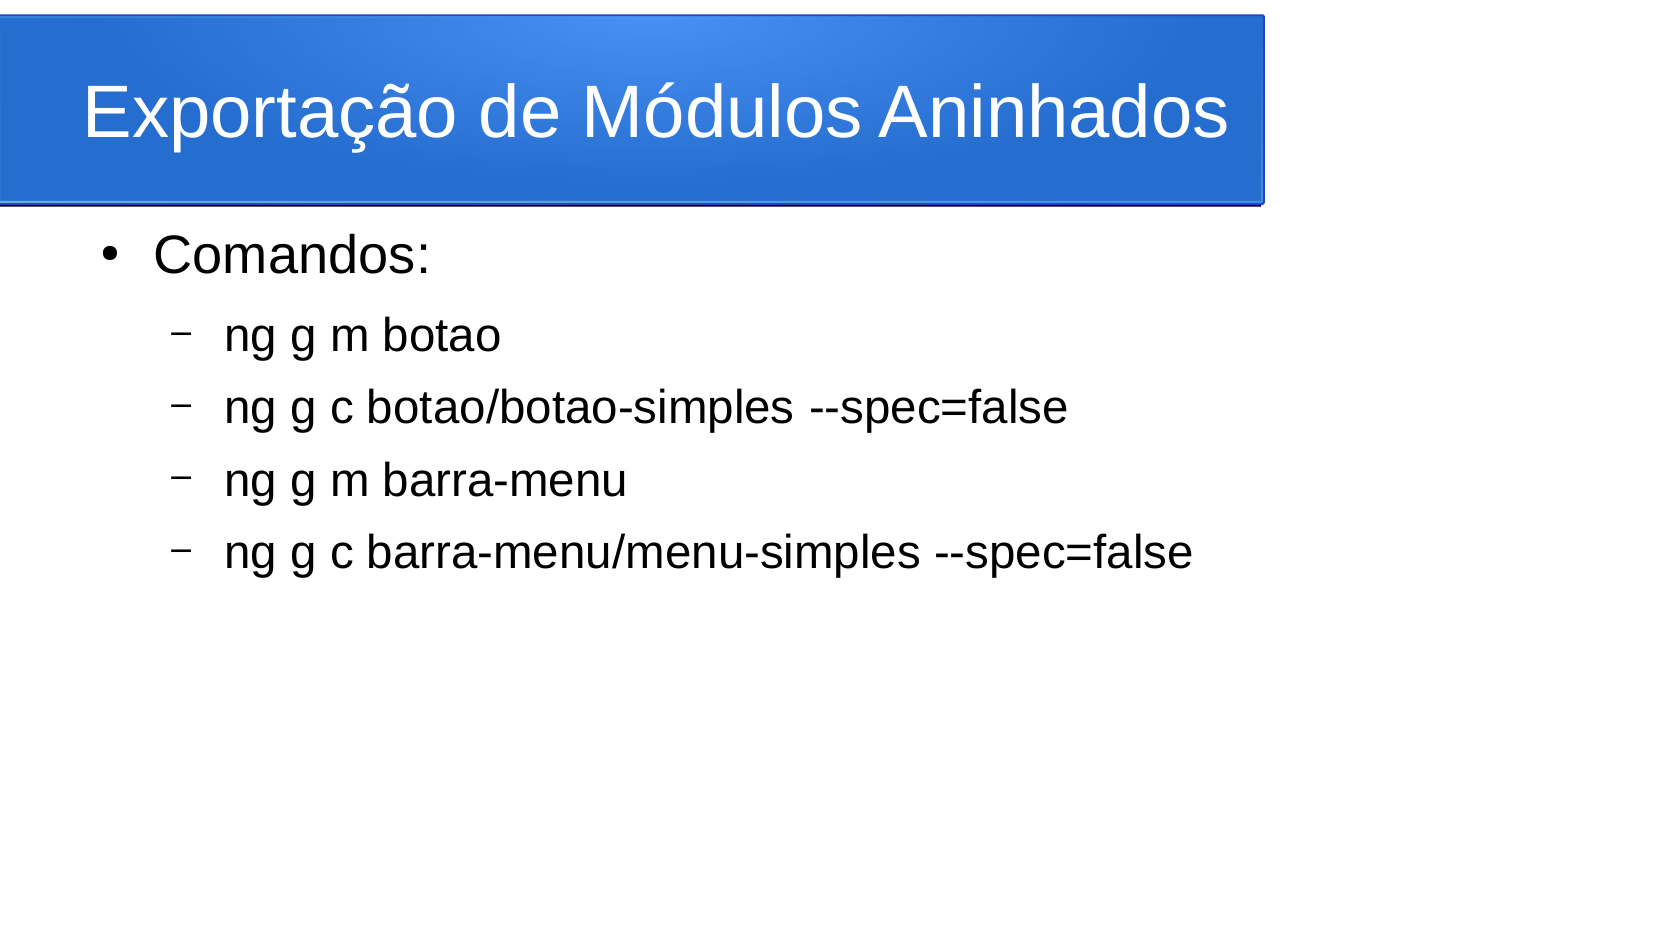

# Exportação de Módulos Aninhados
Comandos:
ng g m botao
ng g c botao/botao-simples --spec=false
ng g m barra-menu
ng g c barra-menu/menu-simples --spec=false